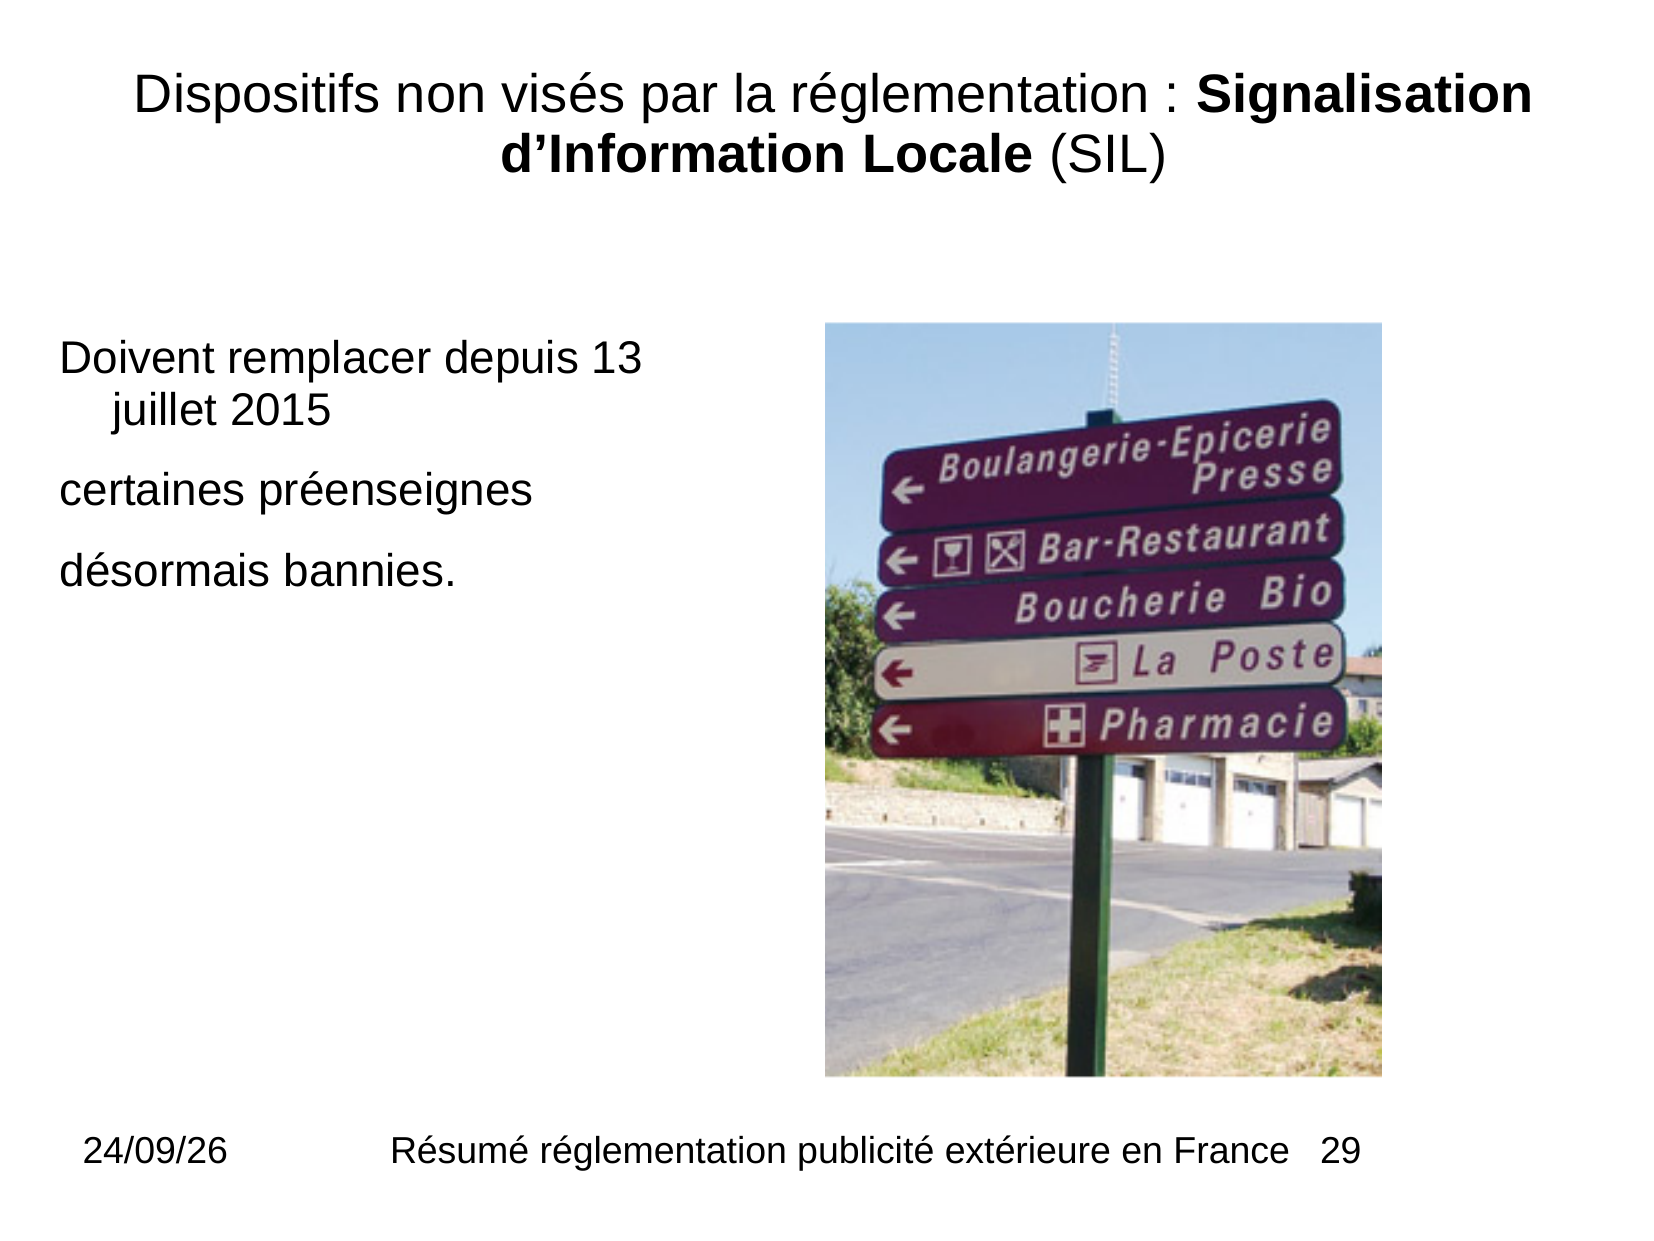

# Dispositifs non visés par la réglementation : Signalisation d’Information Locale (SIL)
Doivent remplacer depuis 13 juillet 2015
certaines préenseignes
désormais bannies.
Résumé réglementation publicité extérieure en France
29